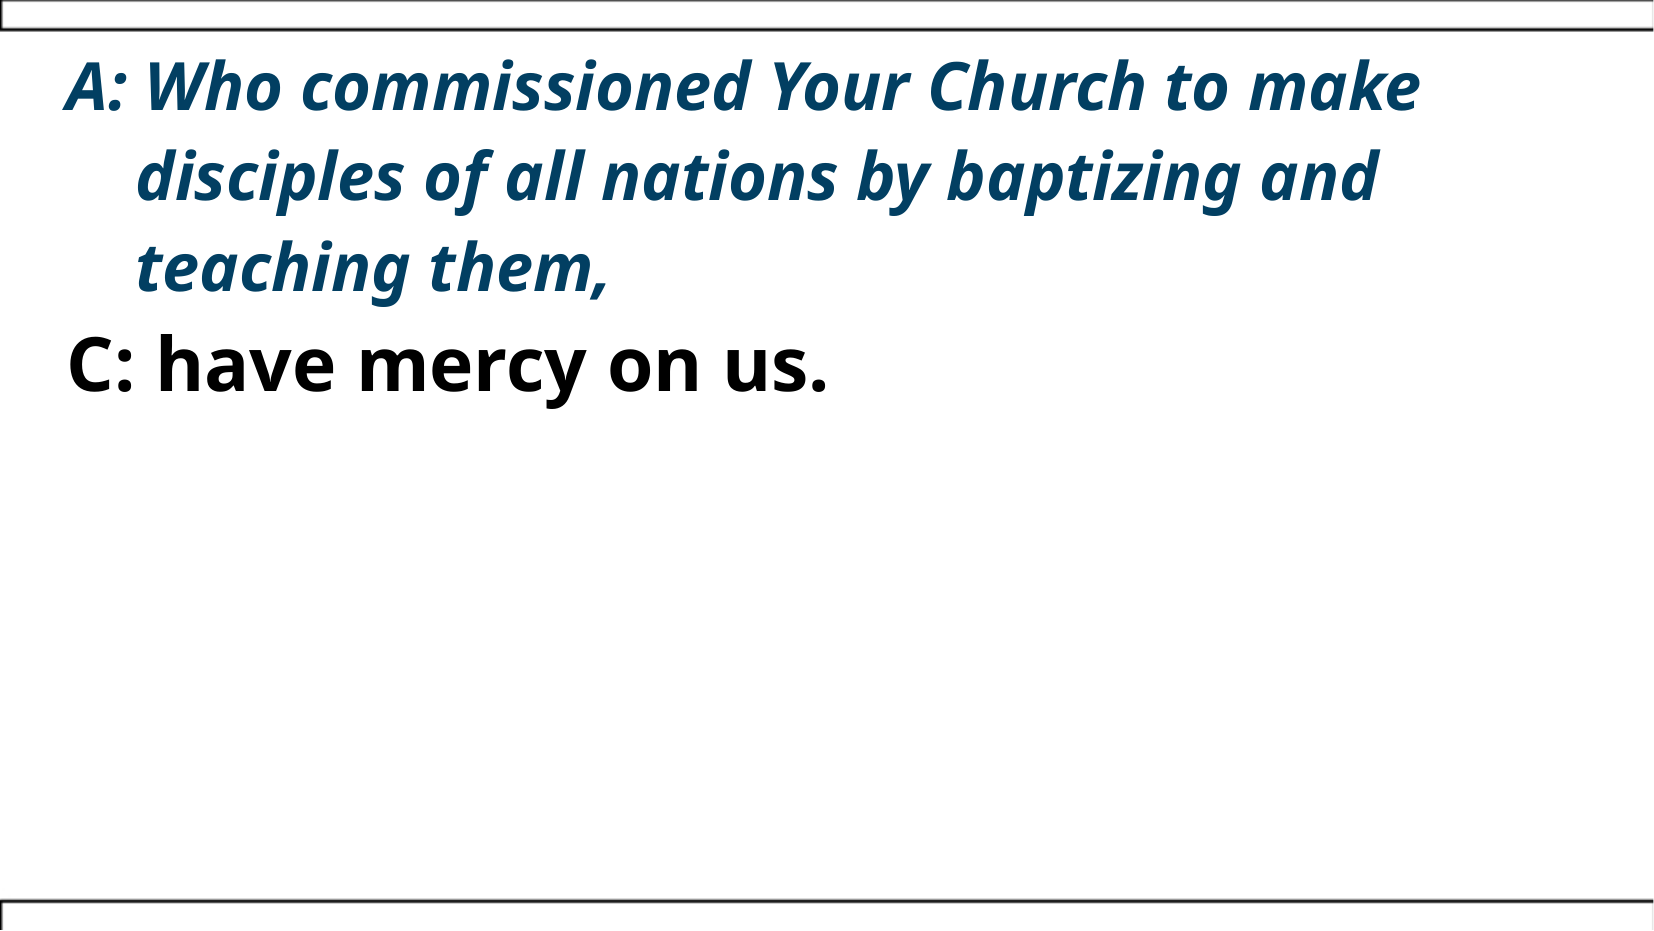

A: Who commissioned Your Church to make
 disciples of all nations by baptizing and
 teaching them,
C: have mercy on us.